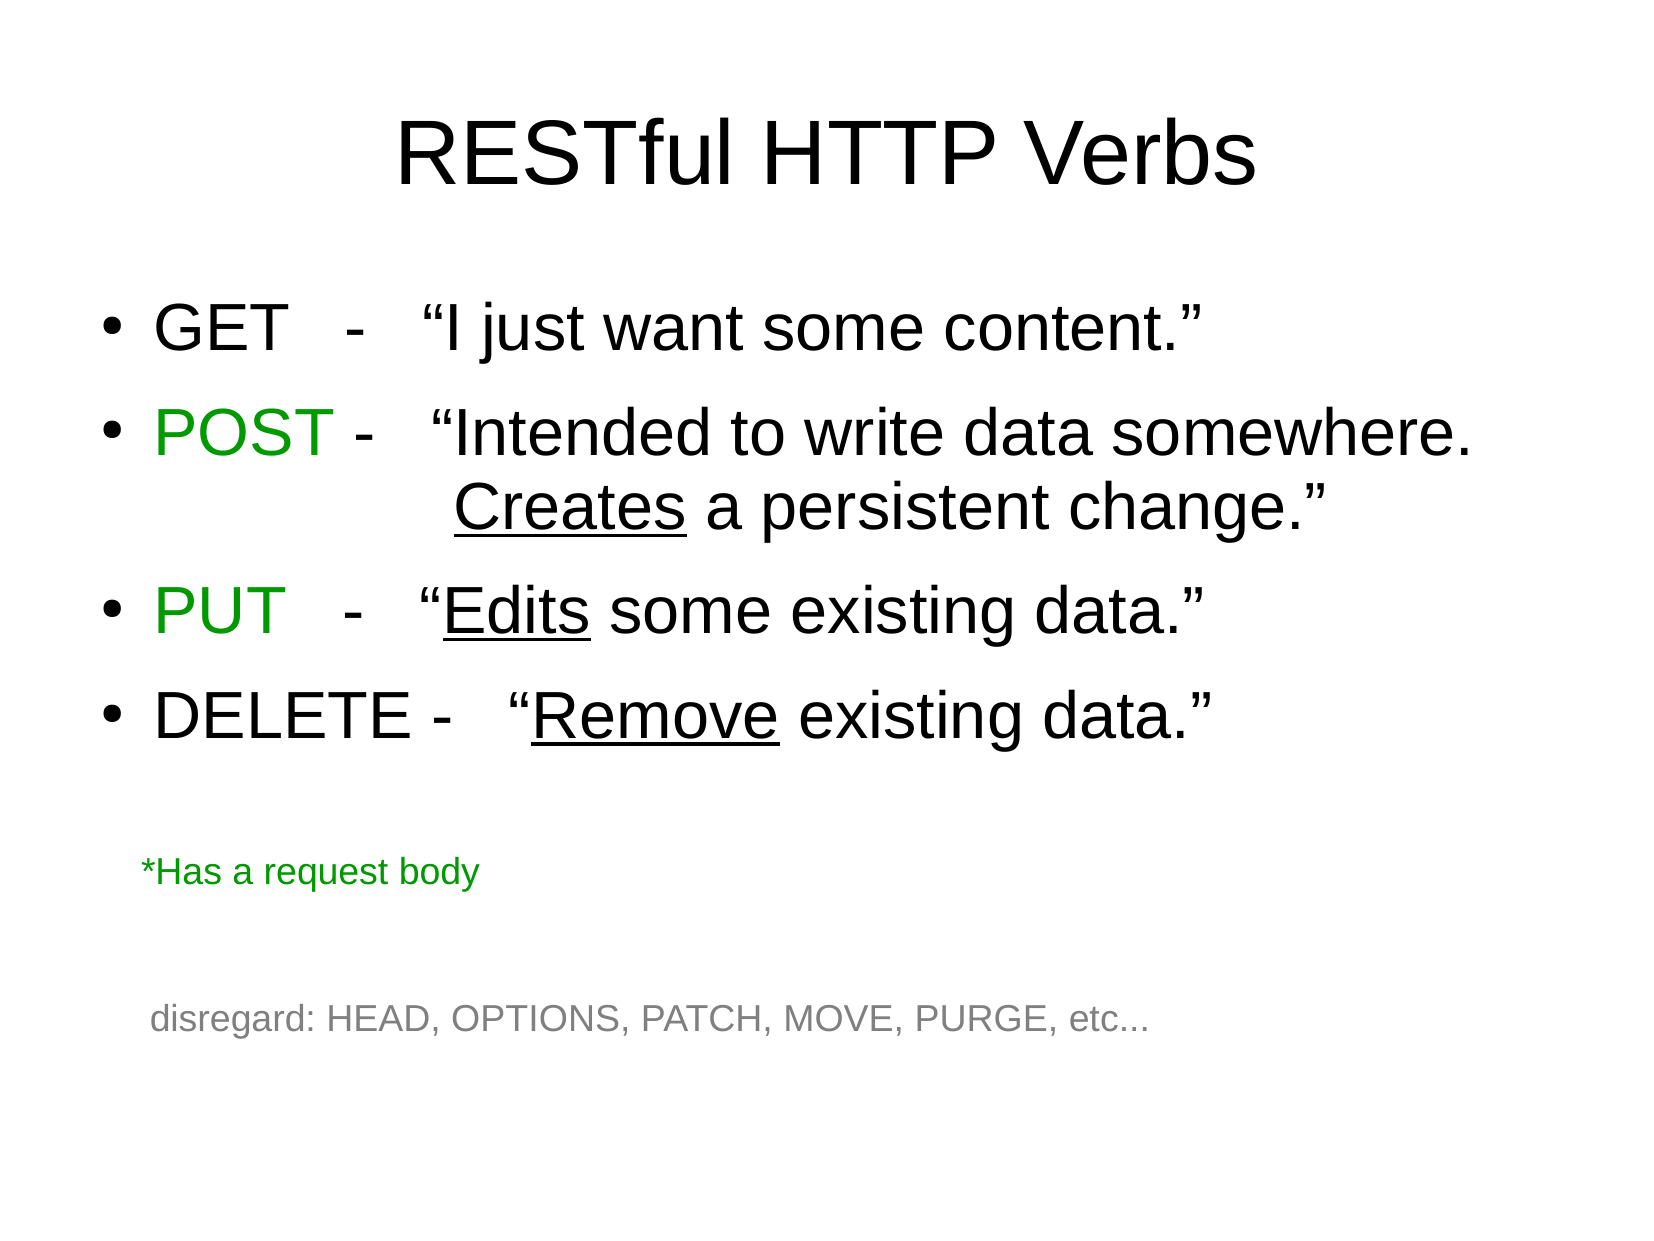

# RESTful HTTP Verbs
GET - “I just want some content.”
POST - “Intended to write data somewhere. 				Creates a persistent change.”
PUT - “Edits some existing data.”
DELETE - “Remove existing data.”
*Has a request body
disregard: HEAD, OPTIONS, PATCH, MOVE, PURGE, etc...